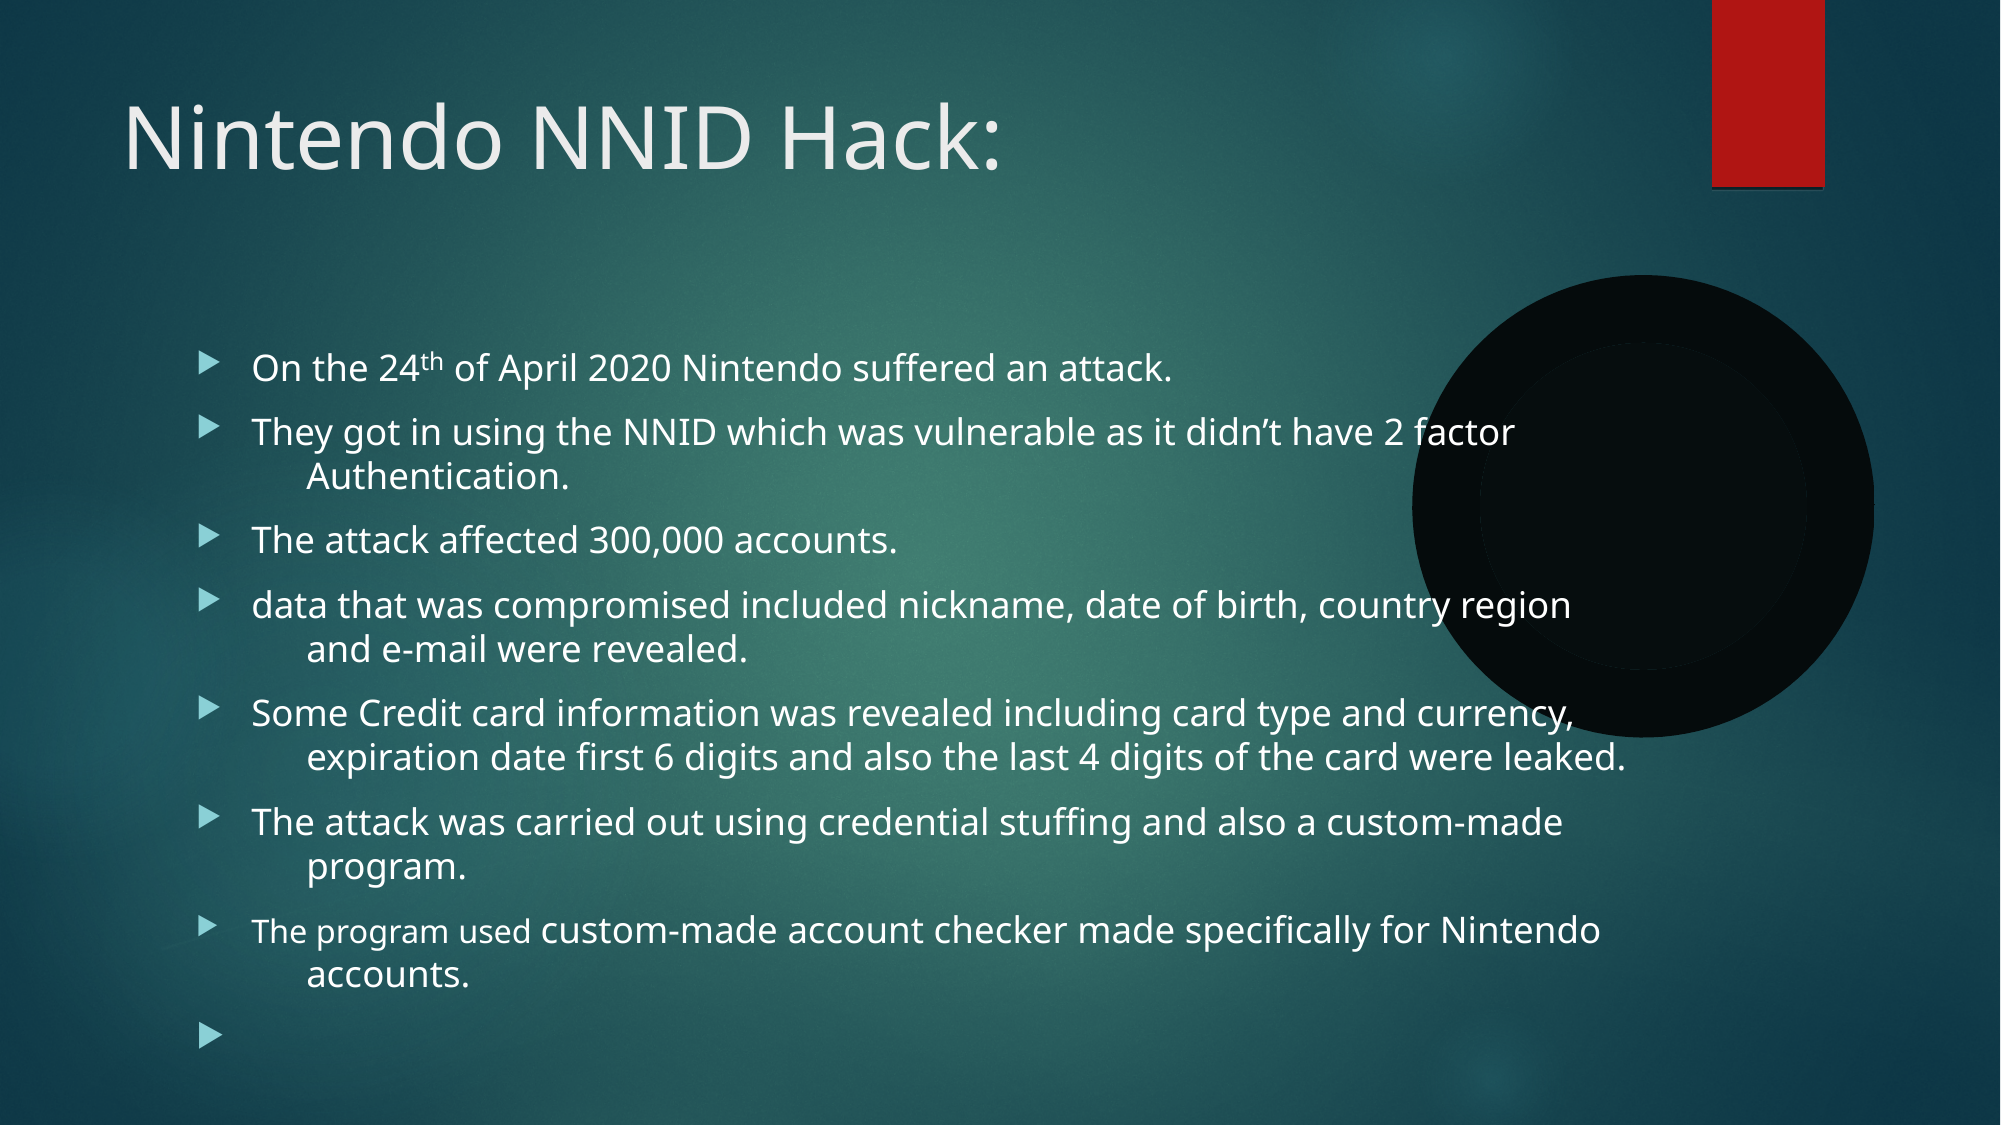

# Nintendo NNID Hack:
On the 24th of April 2020 Nintendo suffered an attack.
They got in using the NNID which was vulnerable as it didn’t have 2 factor Authentication.
The attack affected 300,000 accounts.
data that was compromised included nickname, date of birth, country region and e-mail were revealed.
Some Credit card information was revealed including card type and currency, expiration date first 6 digits and also the last 4 digits of the card were leaked.
The attack was carried out using credential stuffing and also a custom-made program.
The program used custom-made account checker made specifically for Nintendo accounts.